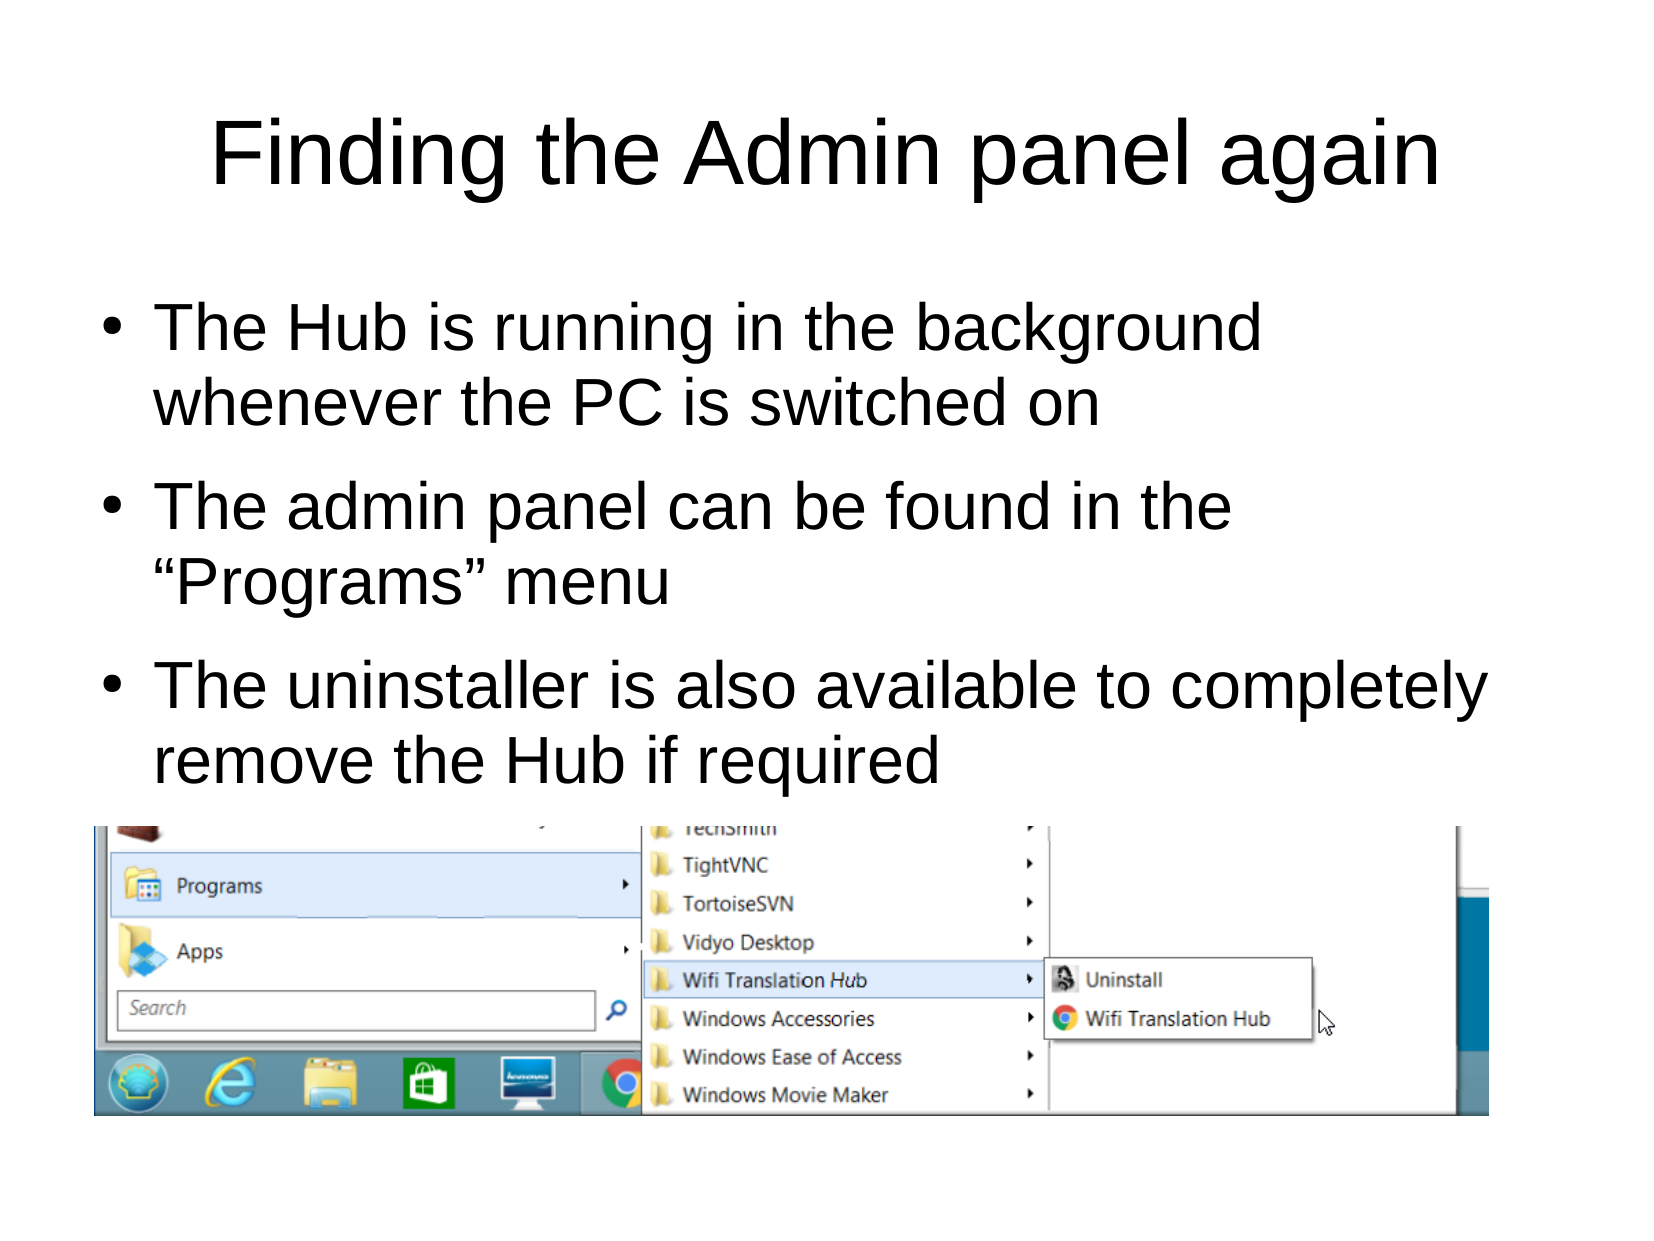

# Finding the Admin panel again
The Hub is running in the background whenever the PC is switched on
The admin panel can be found in the “Programs” menu
The uninstaller is also available to completely remove the Hub if required